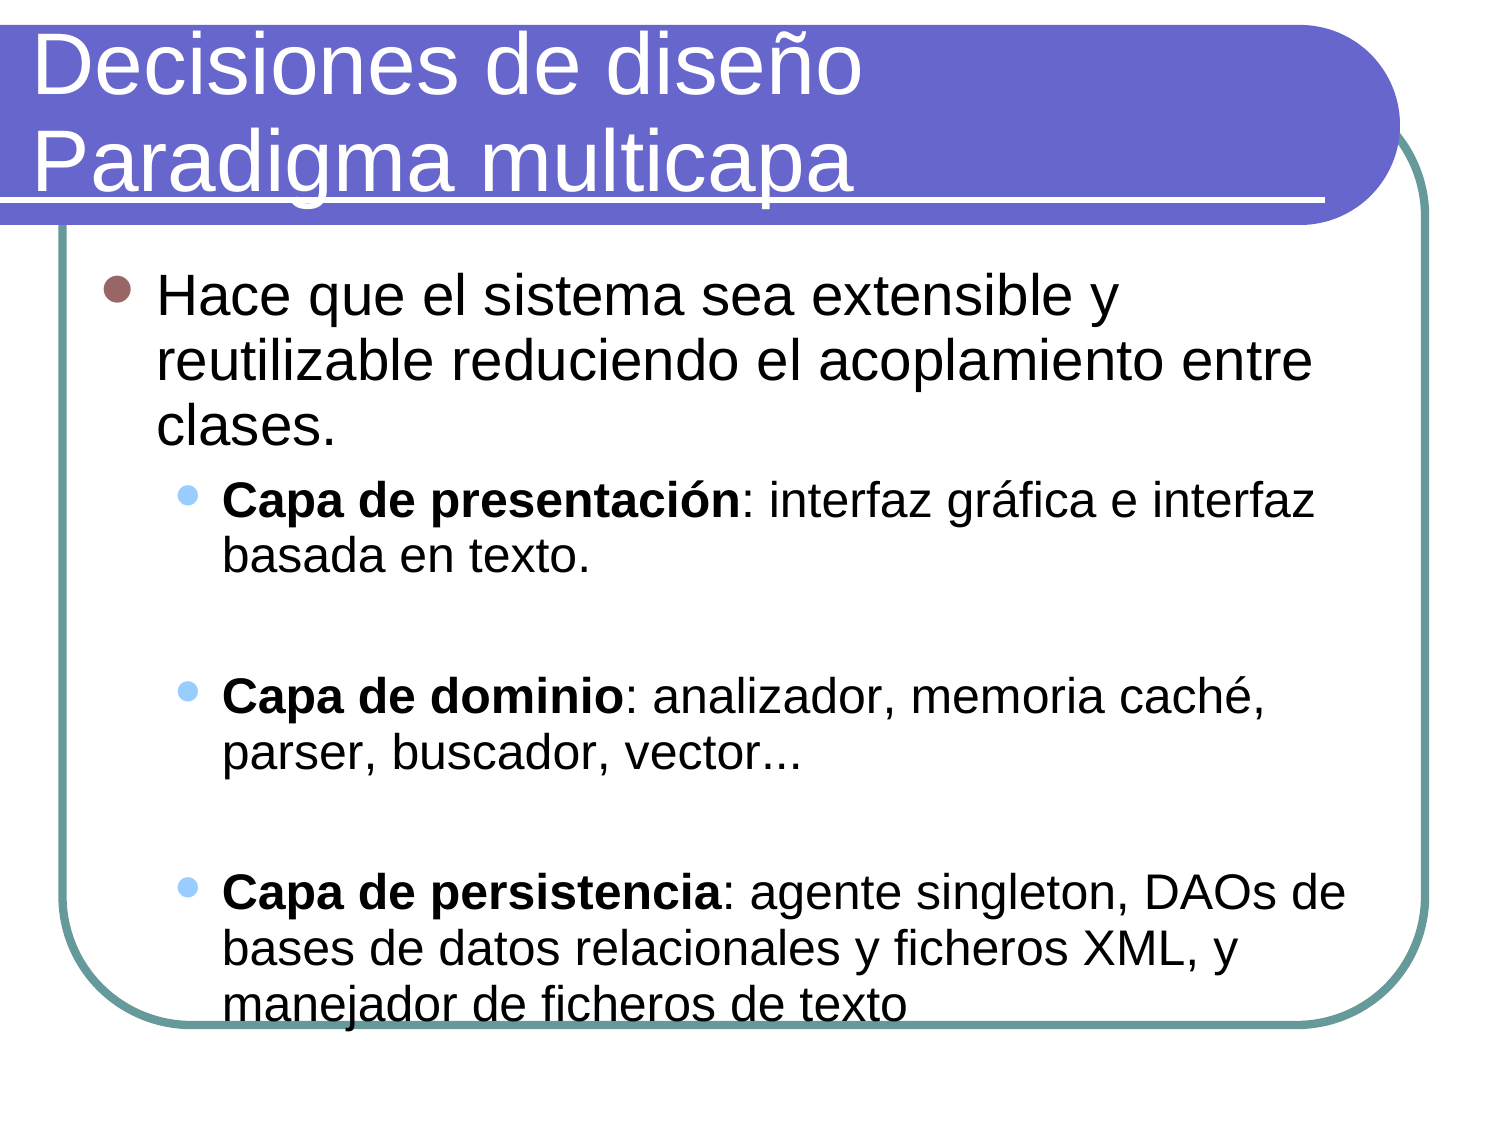

# Decisiones de diseño Paradigma multicapa
Hace que el sistema sea extensible y reutilizable reduciendo el acoplamiento entre clases.
Capa de presentación: interfaz gráfica e interfaz basada en texto.
Capa de dominio: analizador, memoria caché, parser, buscador, vector...
Capa de persistencia: agente singleton, DAOs de bases de datos relacionales y ficheros XML, y manejador de ficheros de texto